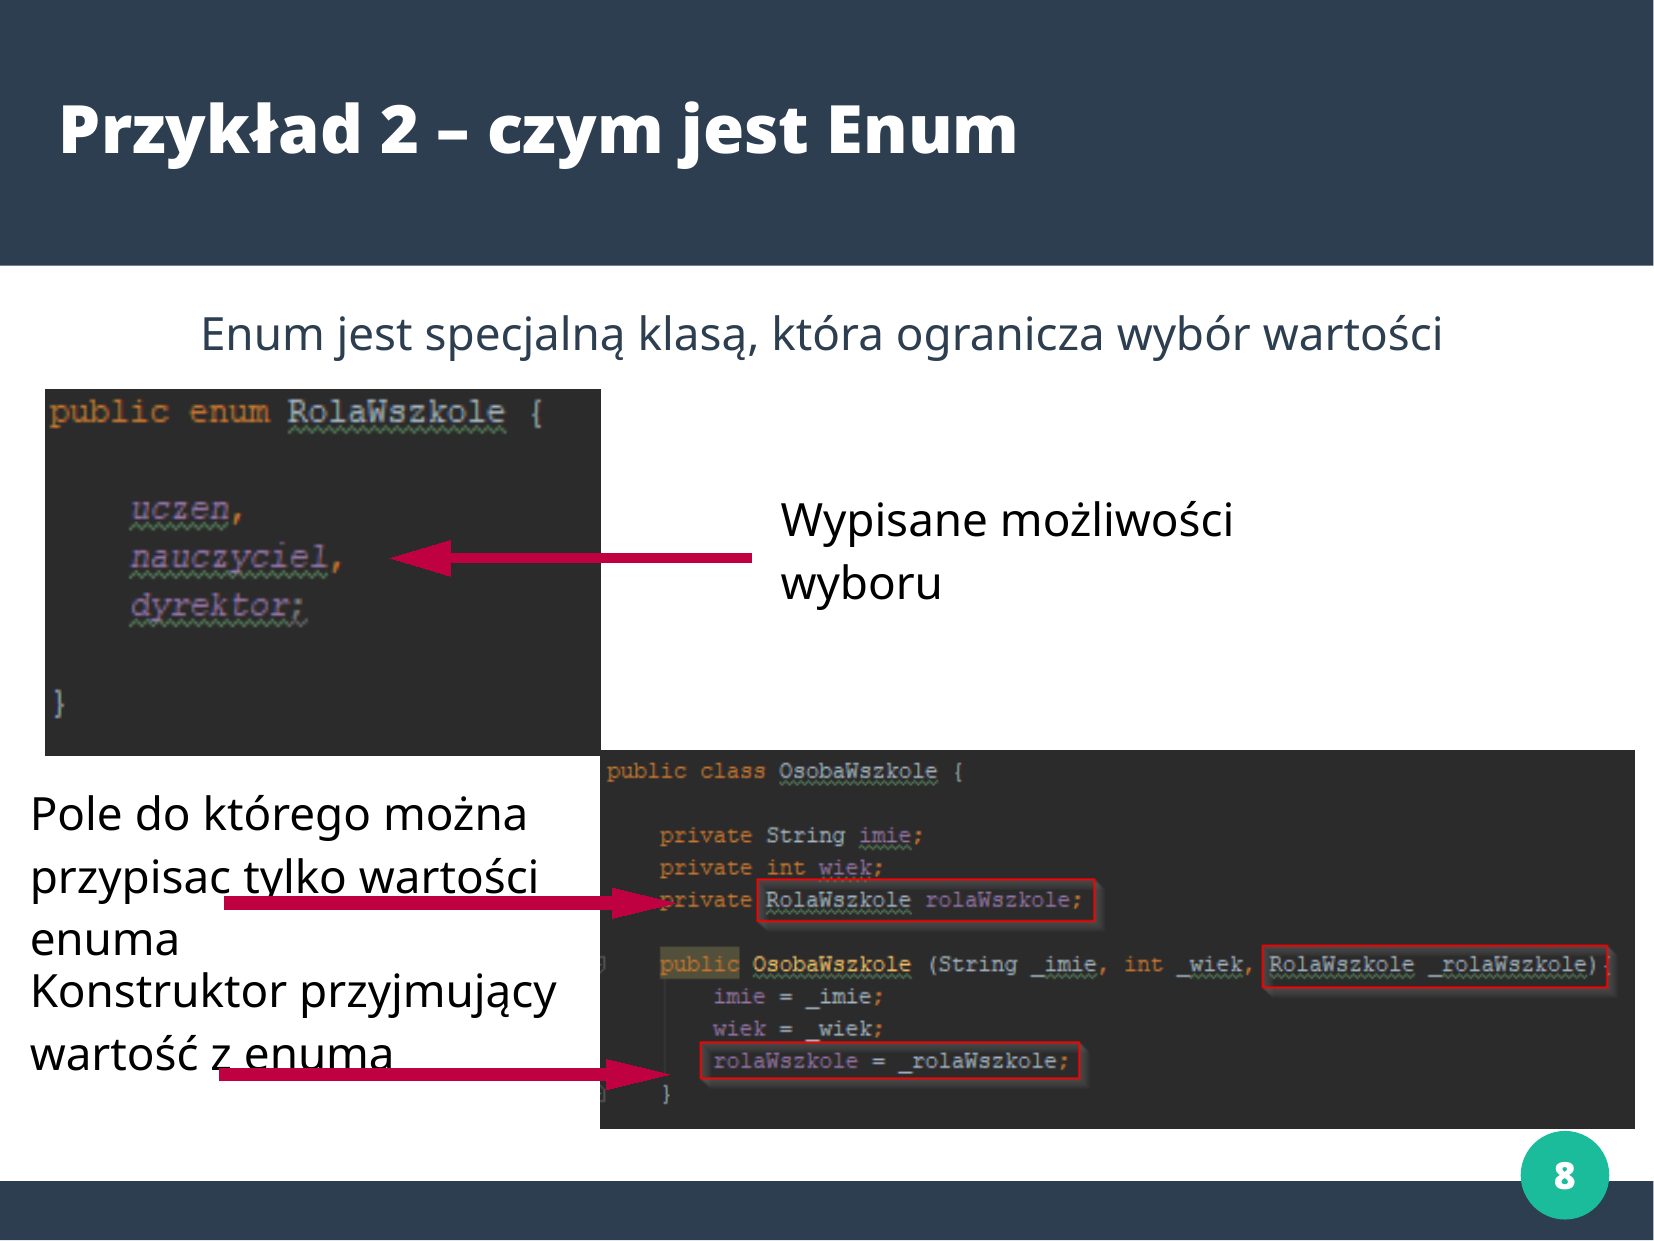

# Przykład 2 – czym jest Enum
Enum jest specjalną klasą, która ogranicza wybór wartości
Wypisane możliwości wyboru
Pole do którego można przypisac tylko wartości enuma
Konstruktor przyjmujący wartość z enuma
8